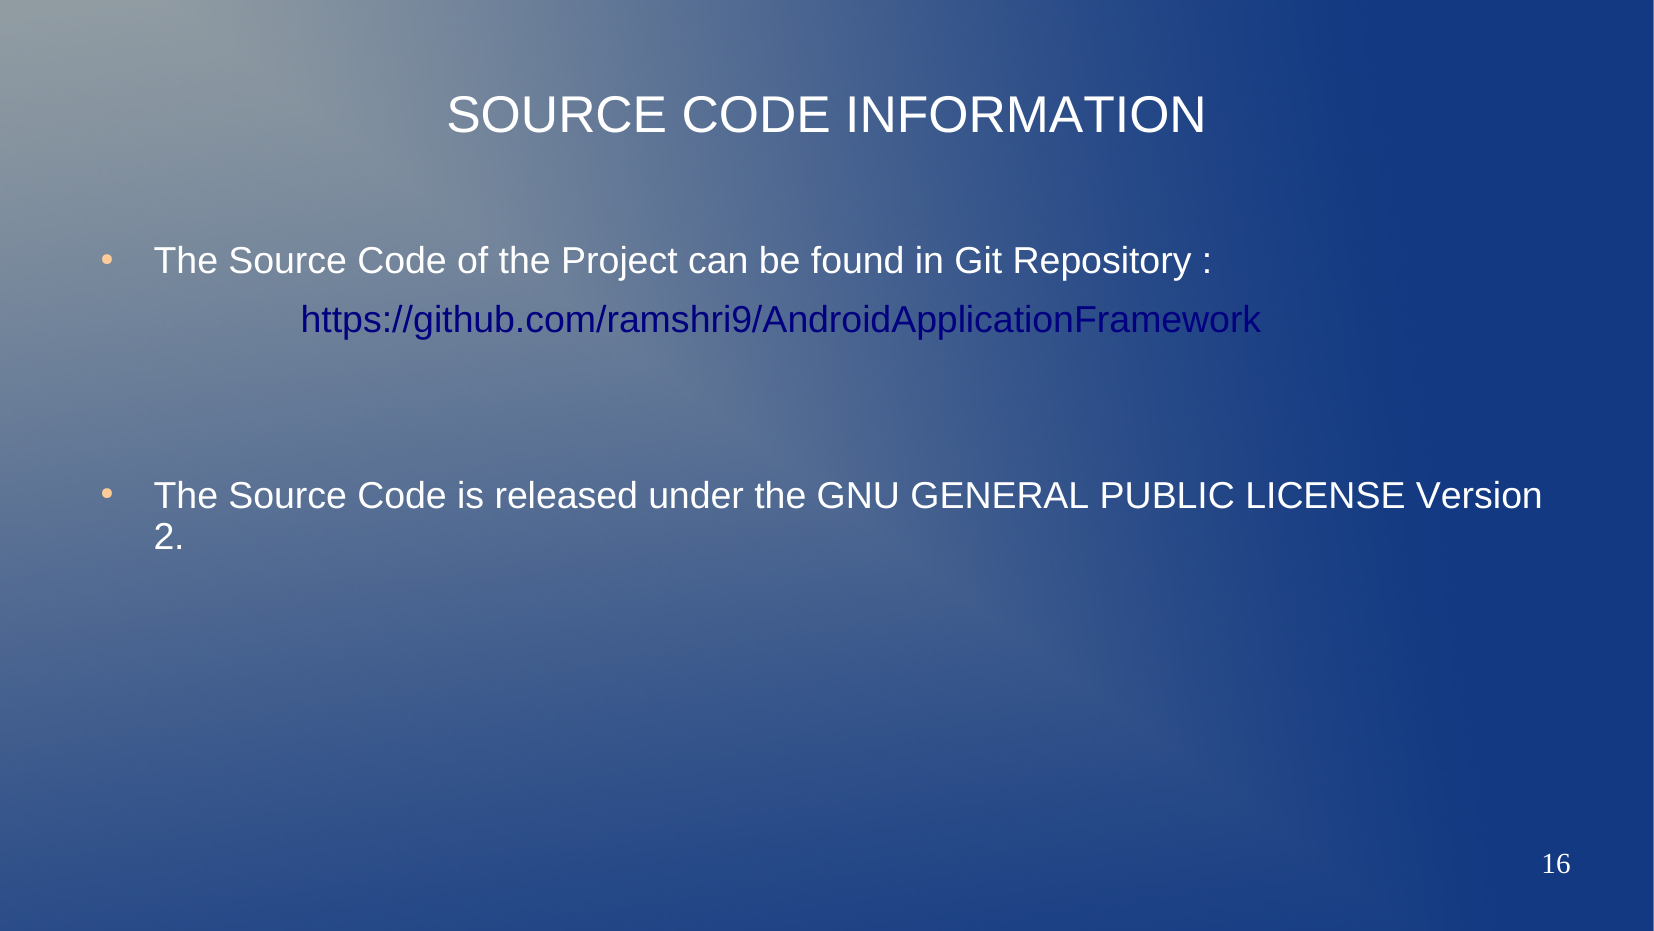

# SOURCE CODE INFORMATION
The Source Code of the Project can be found in Git Repository :
 https://github.com/ramshri9/AndroidApplicationFramework
The Source Code is released under the GNU GENERAL PUBLIC LICENSE Version 2.
16